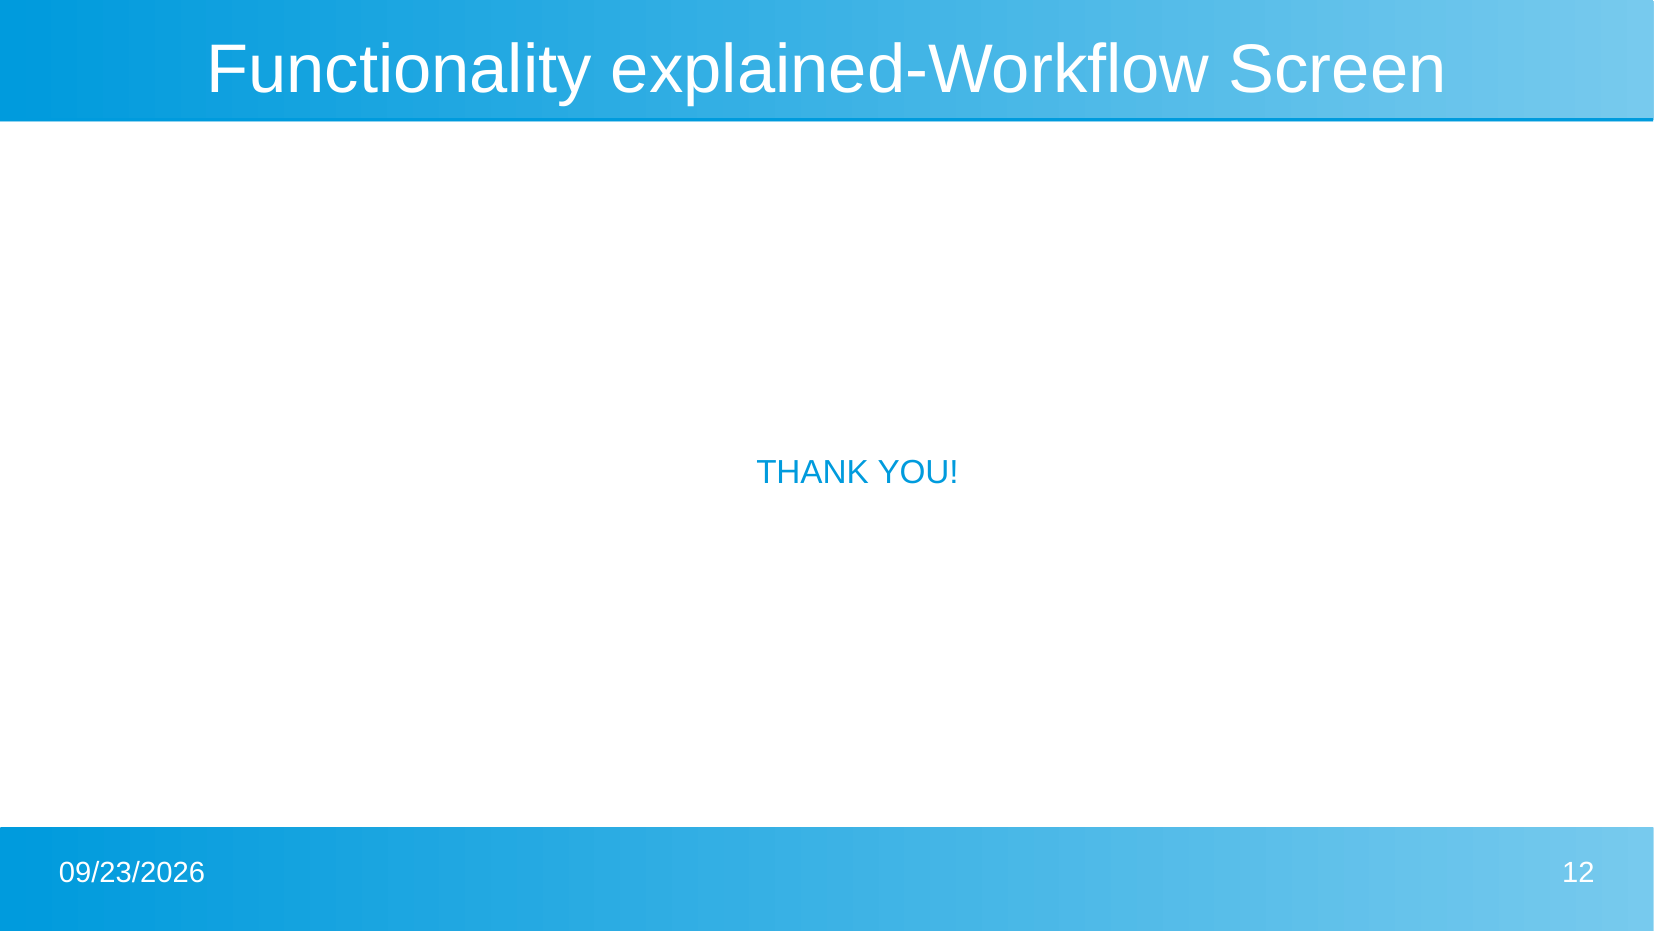

# Functionality explained-Workflow Screen
THANK YOU!
12